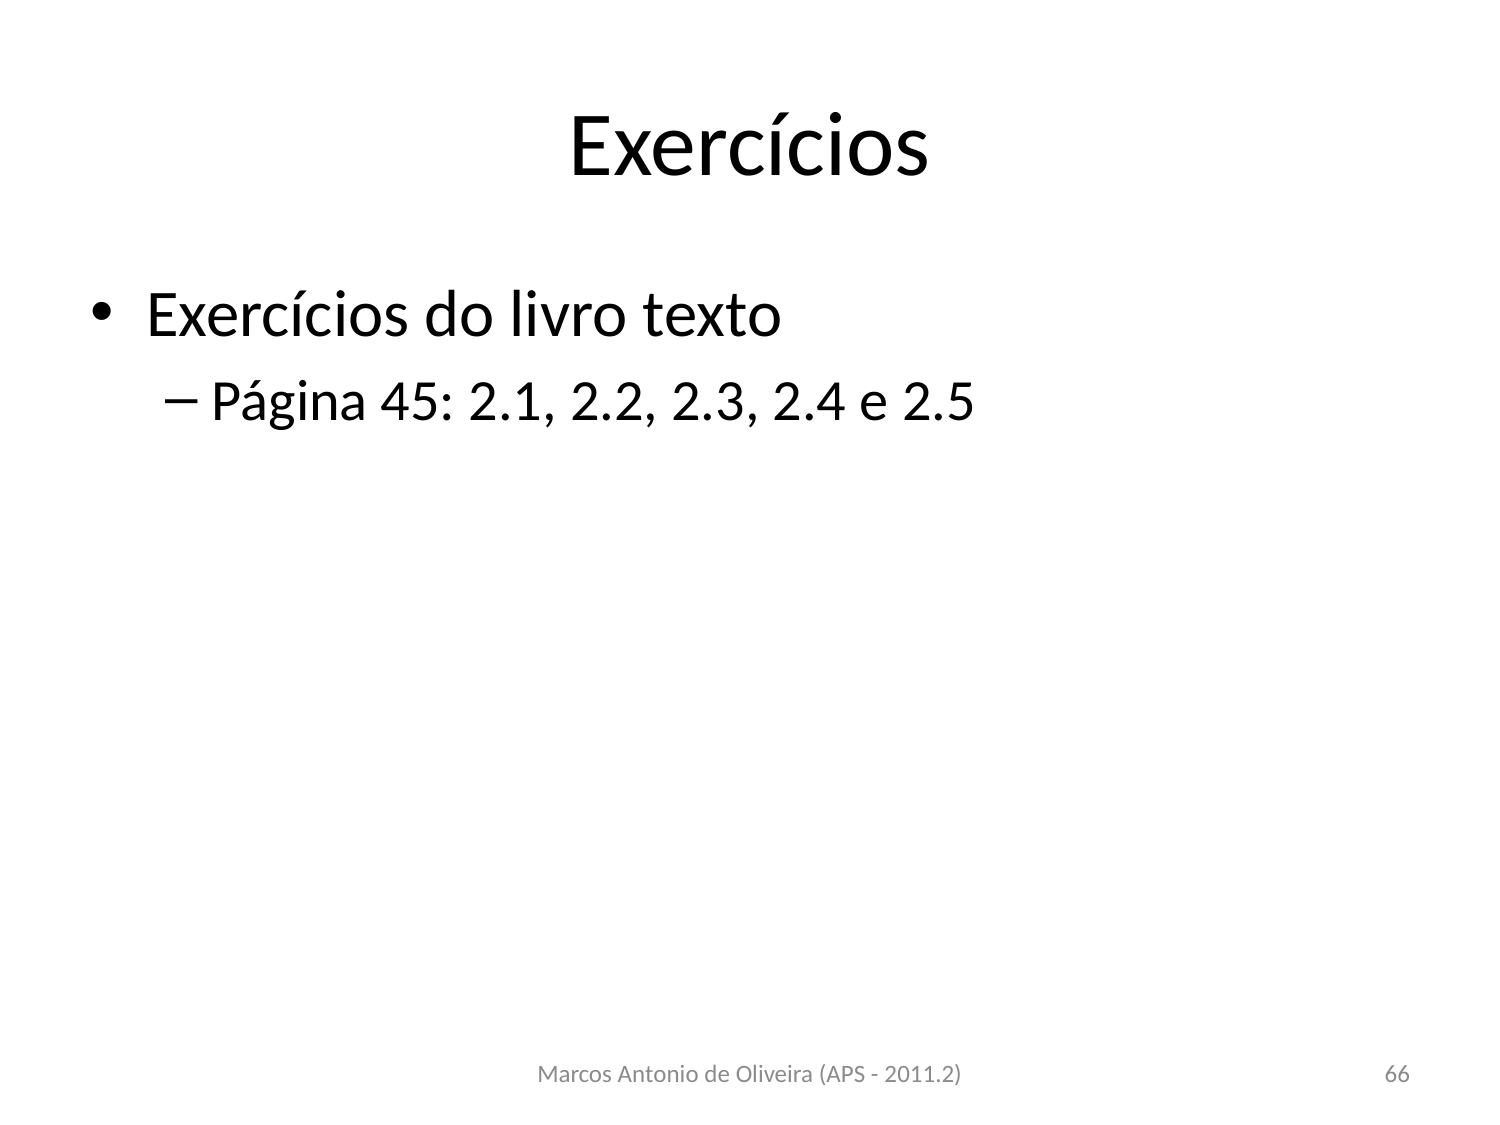

# Exercícios
Exercícios do livro texto
Página 45: 2.1, 2.2, 2.3, 2.4 e 2.5
Marcos Antonio de Oliveira (APS - 2011.2)